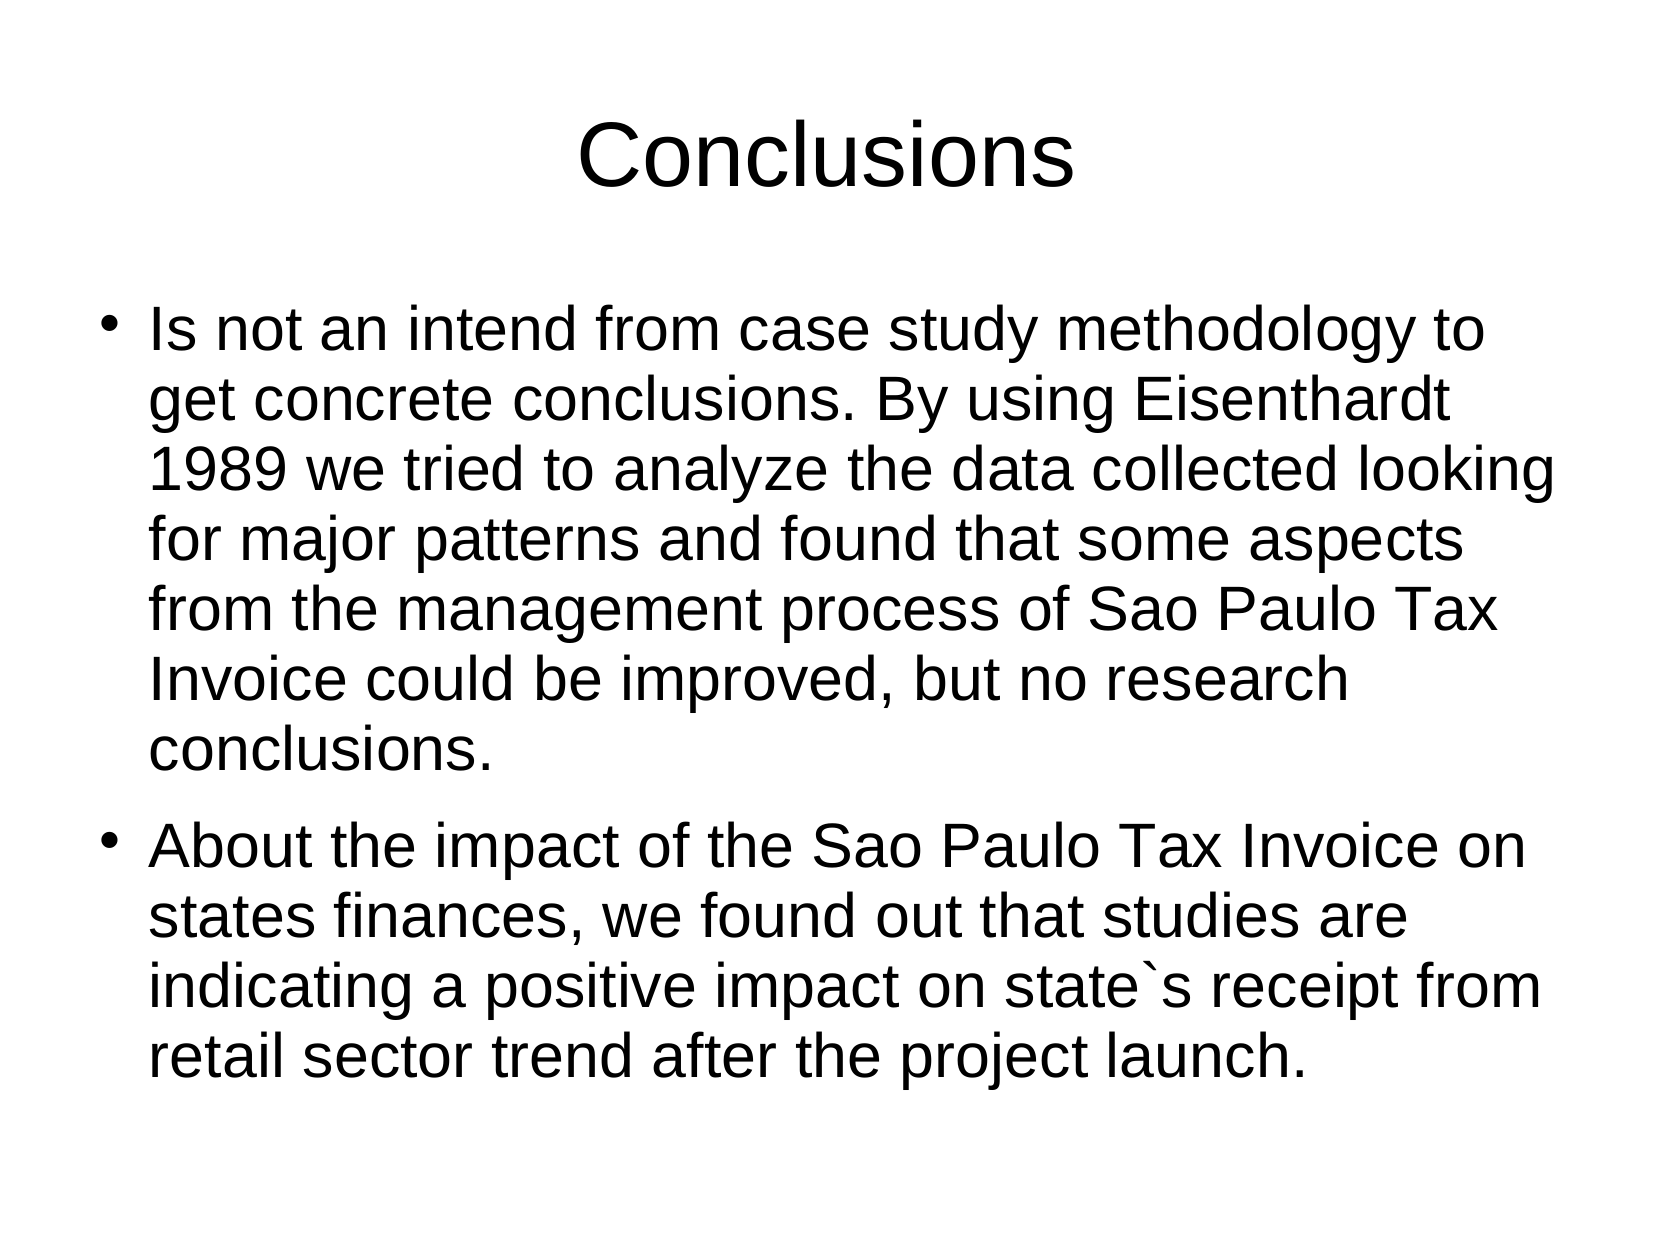

# Conclusions
Is not an intend from case study methodology to get concrete conclusions. By using Eisenthardt 1989 we tried to analyze the data collected looking for major patterns and found that some aspects from the management process of Sao Paulo Tax Invoice could be improved, but no research conclusions.
About the impact of the Sao Paulo Tax Invoice on states finances, we found out that studies are indicating a positive impact on state`s receipt from retail sector trend after the project launch.